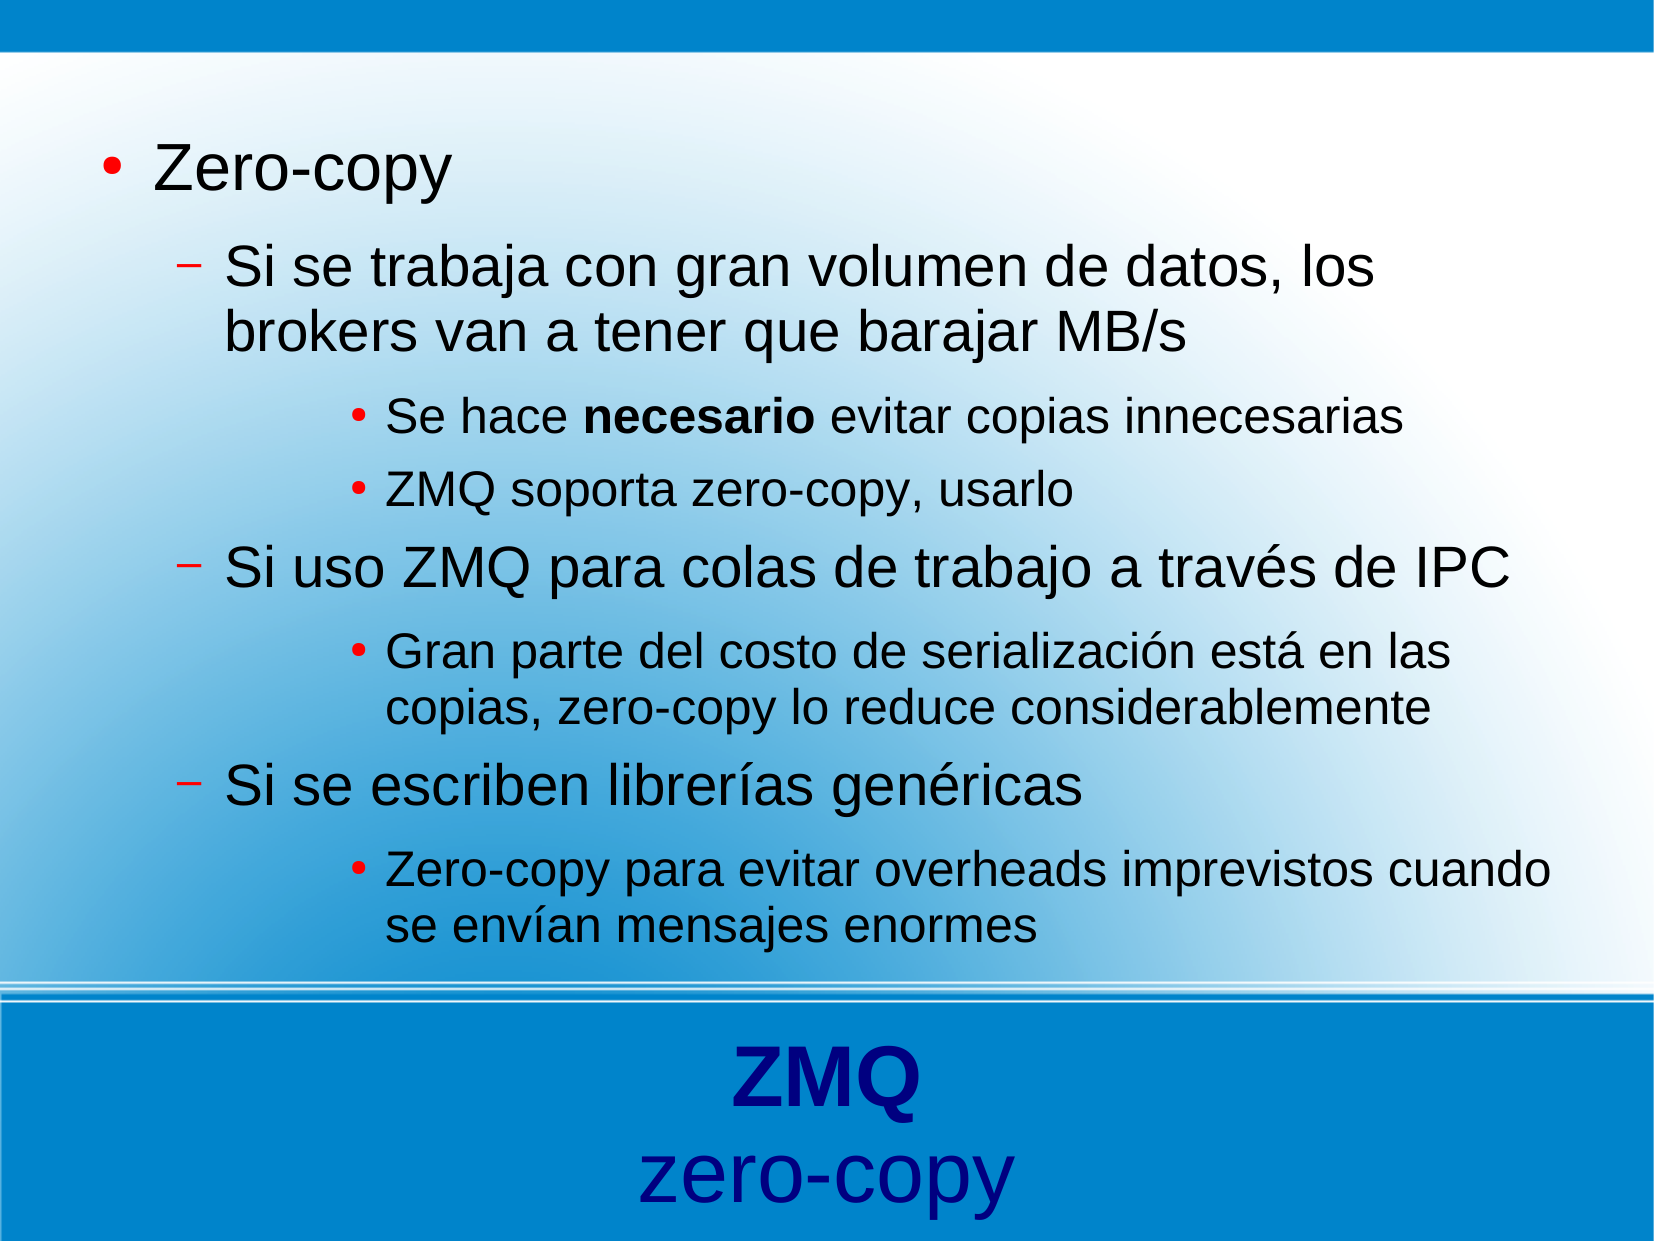

Zero-copy
Si se trabaja con gran volumen de datos, los brokers van a tener que barajar MB/s
Se hace necesario evitar copias innecesarias
ZMQ soporta zero-copy, usarlo
Si uso ZMQ para colas de trabajo a través de IPC
Gran parte del costo de serialización está en las copias, zero-copy lo reduce considerablemente
Si se escriben librerías genéricas
Zero-copy para evitar overheads imprevistos cuando se envían mensajes enormes
# ZMQ zero-copy